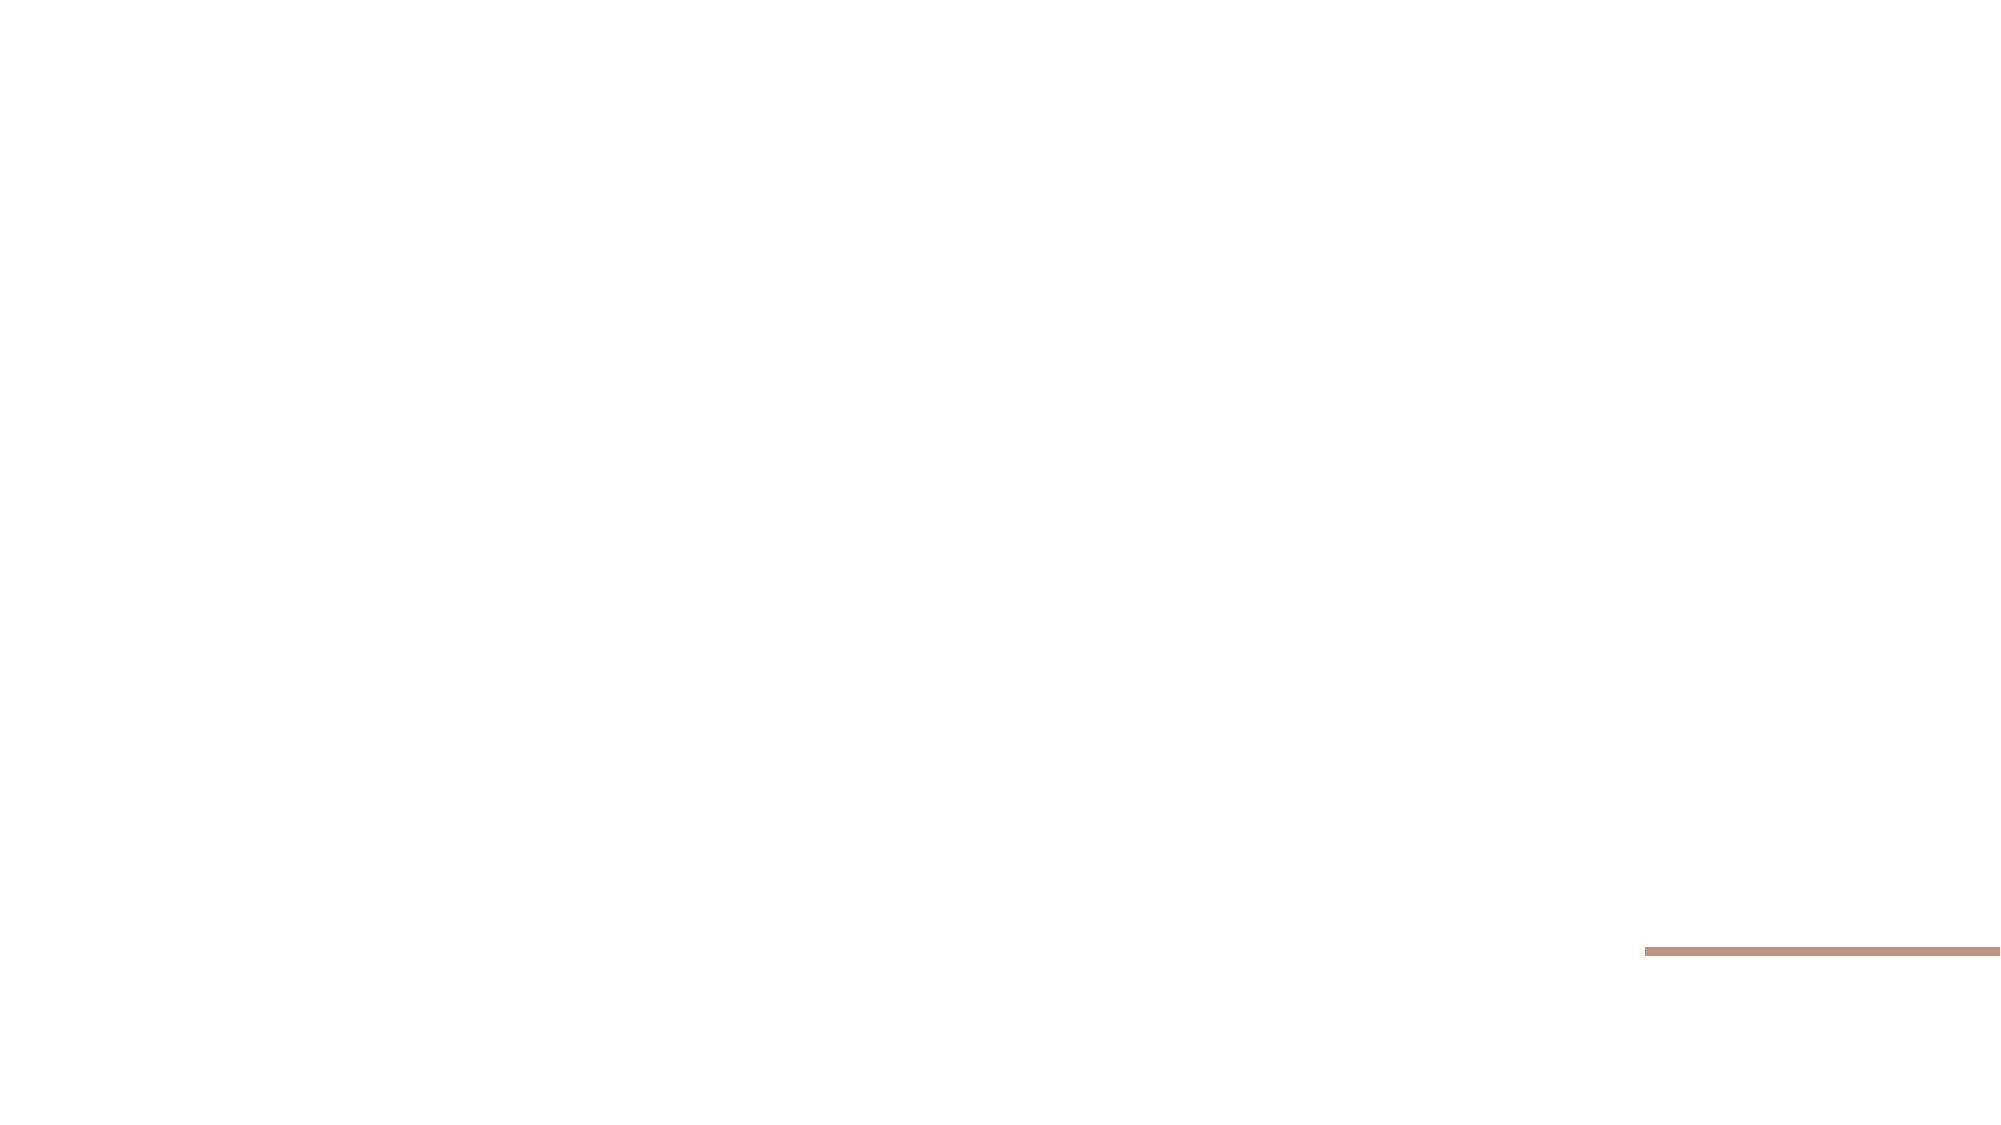

EXECUTIVE SUMMARY
# 3. Dictionnaire de données et schéma relationnel 4-5. Création des tables 6-11. requêtes sql